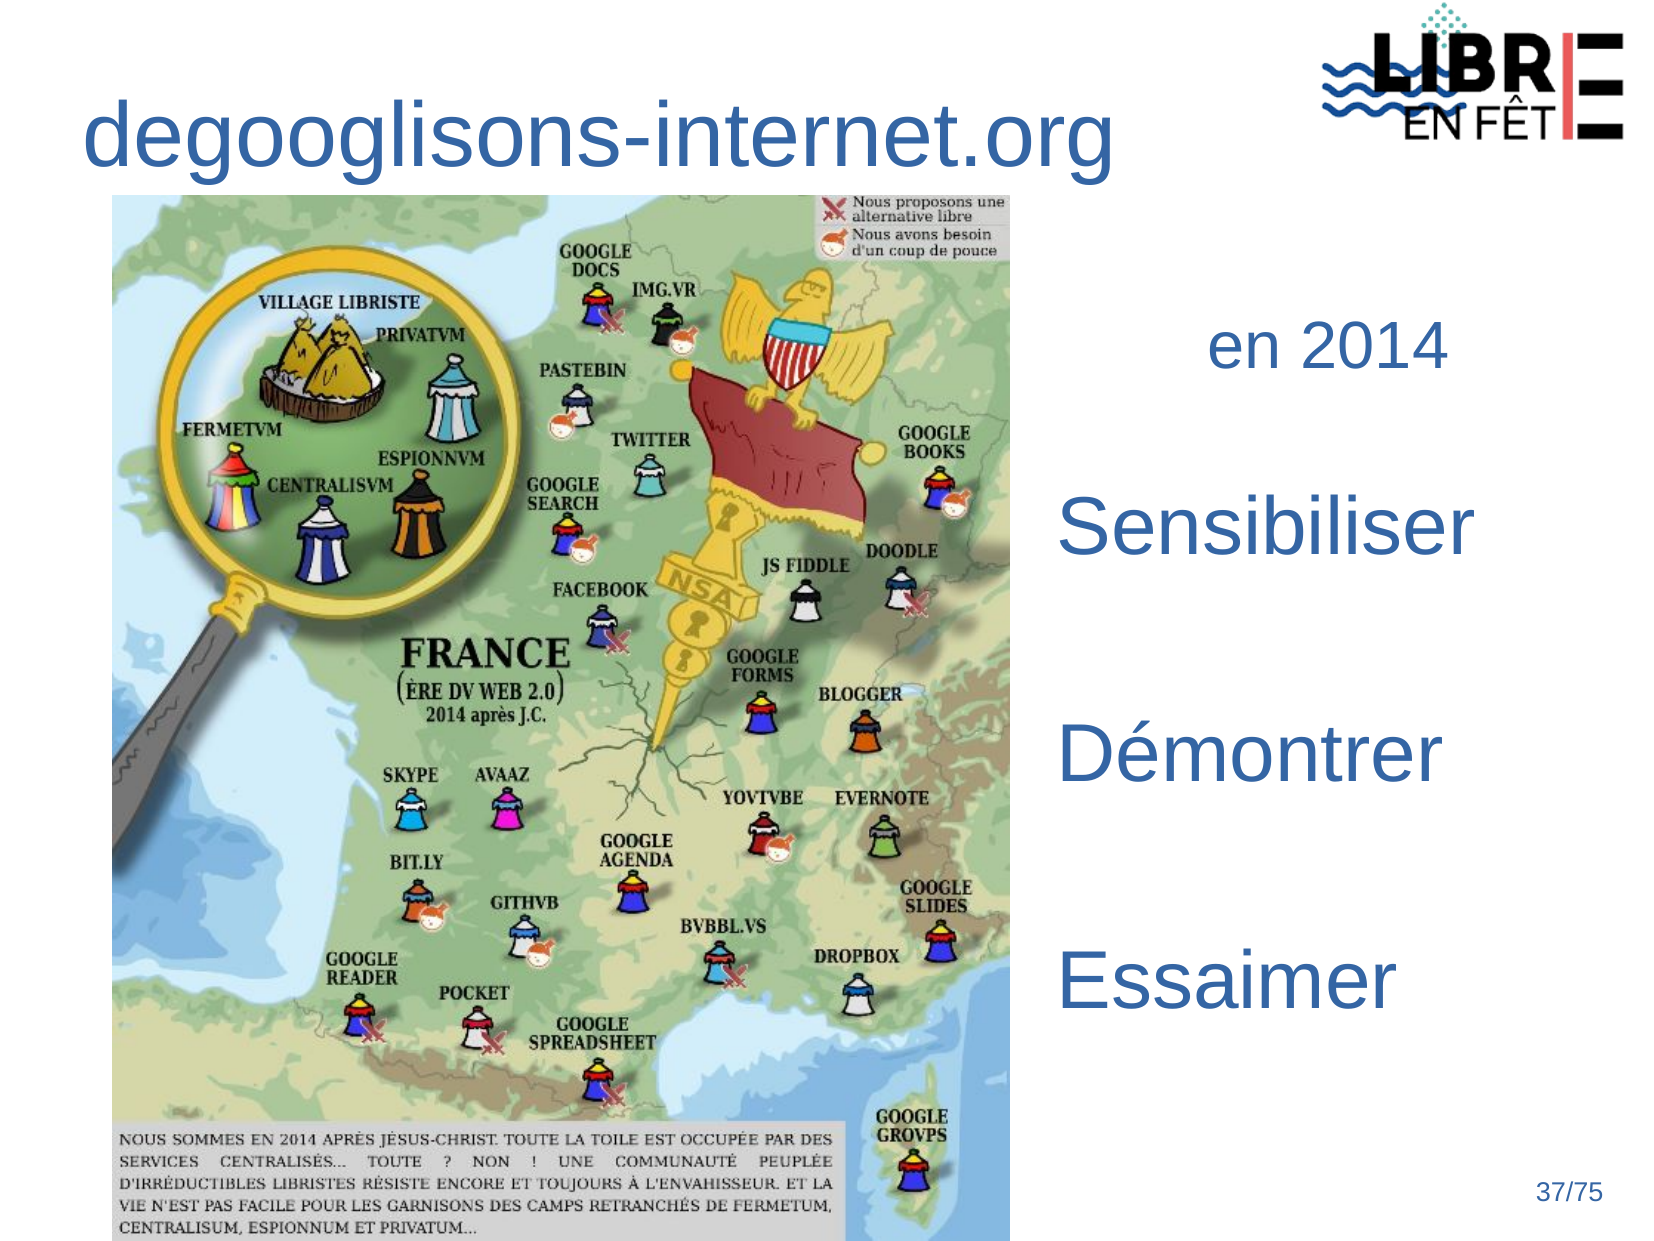

# degooglisons-internet.org
en 2014
Sensibiliser
Démontrer
Essaimer